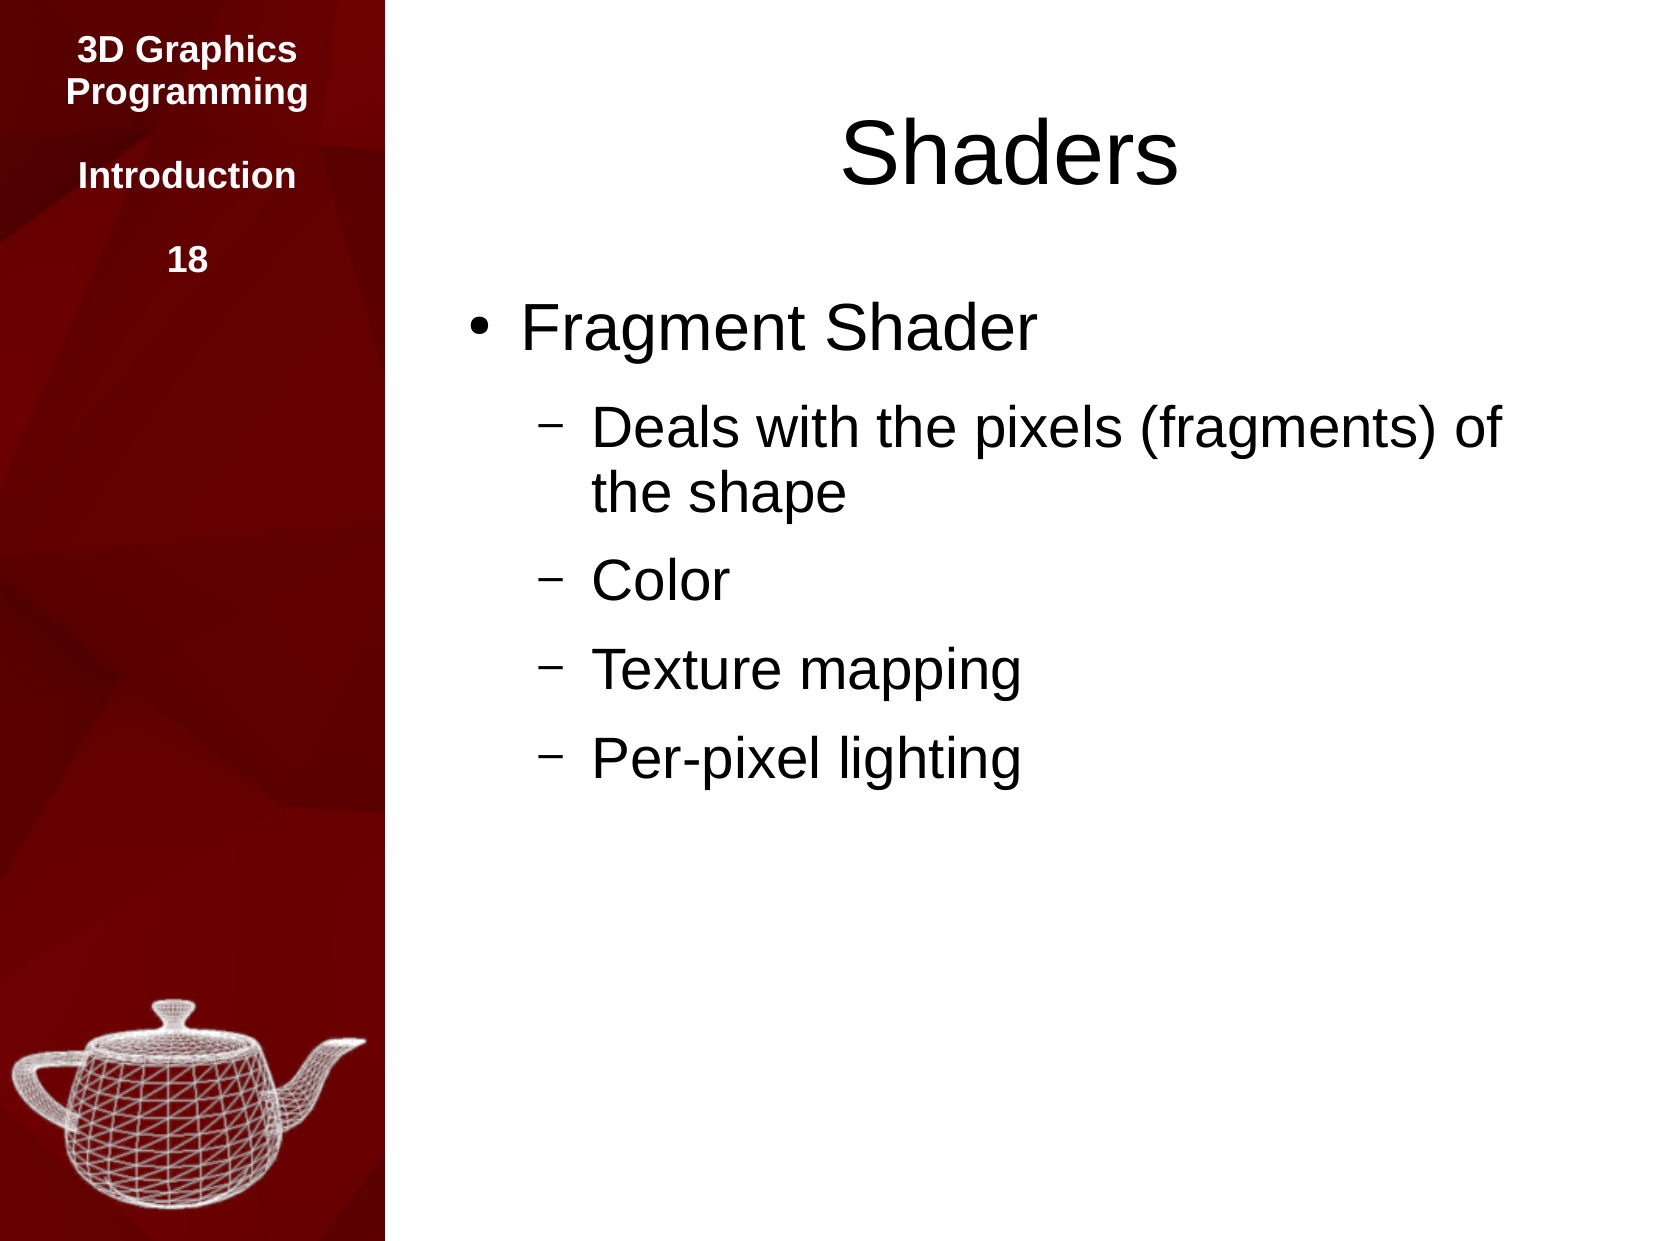

# Shaders
Fragment Shader
Deals with the pixels (fragments) of the shape
Color
Texture mapping
Per-pixel lighting